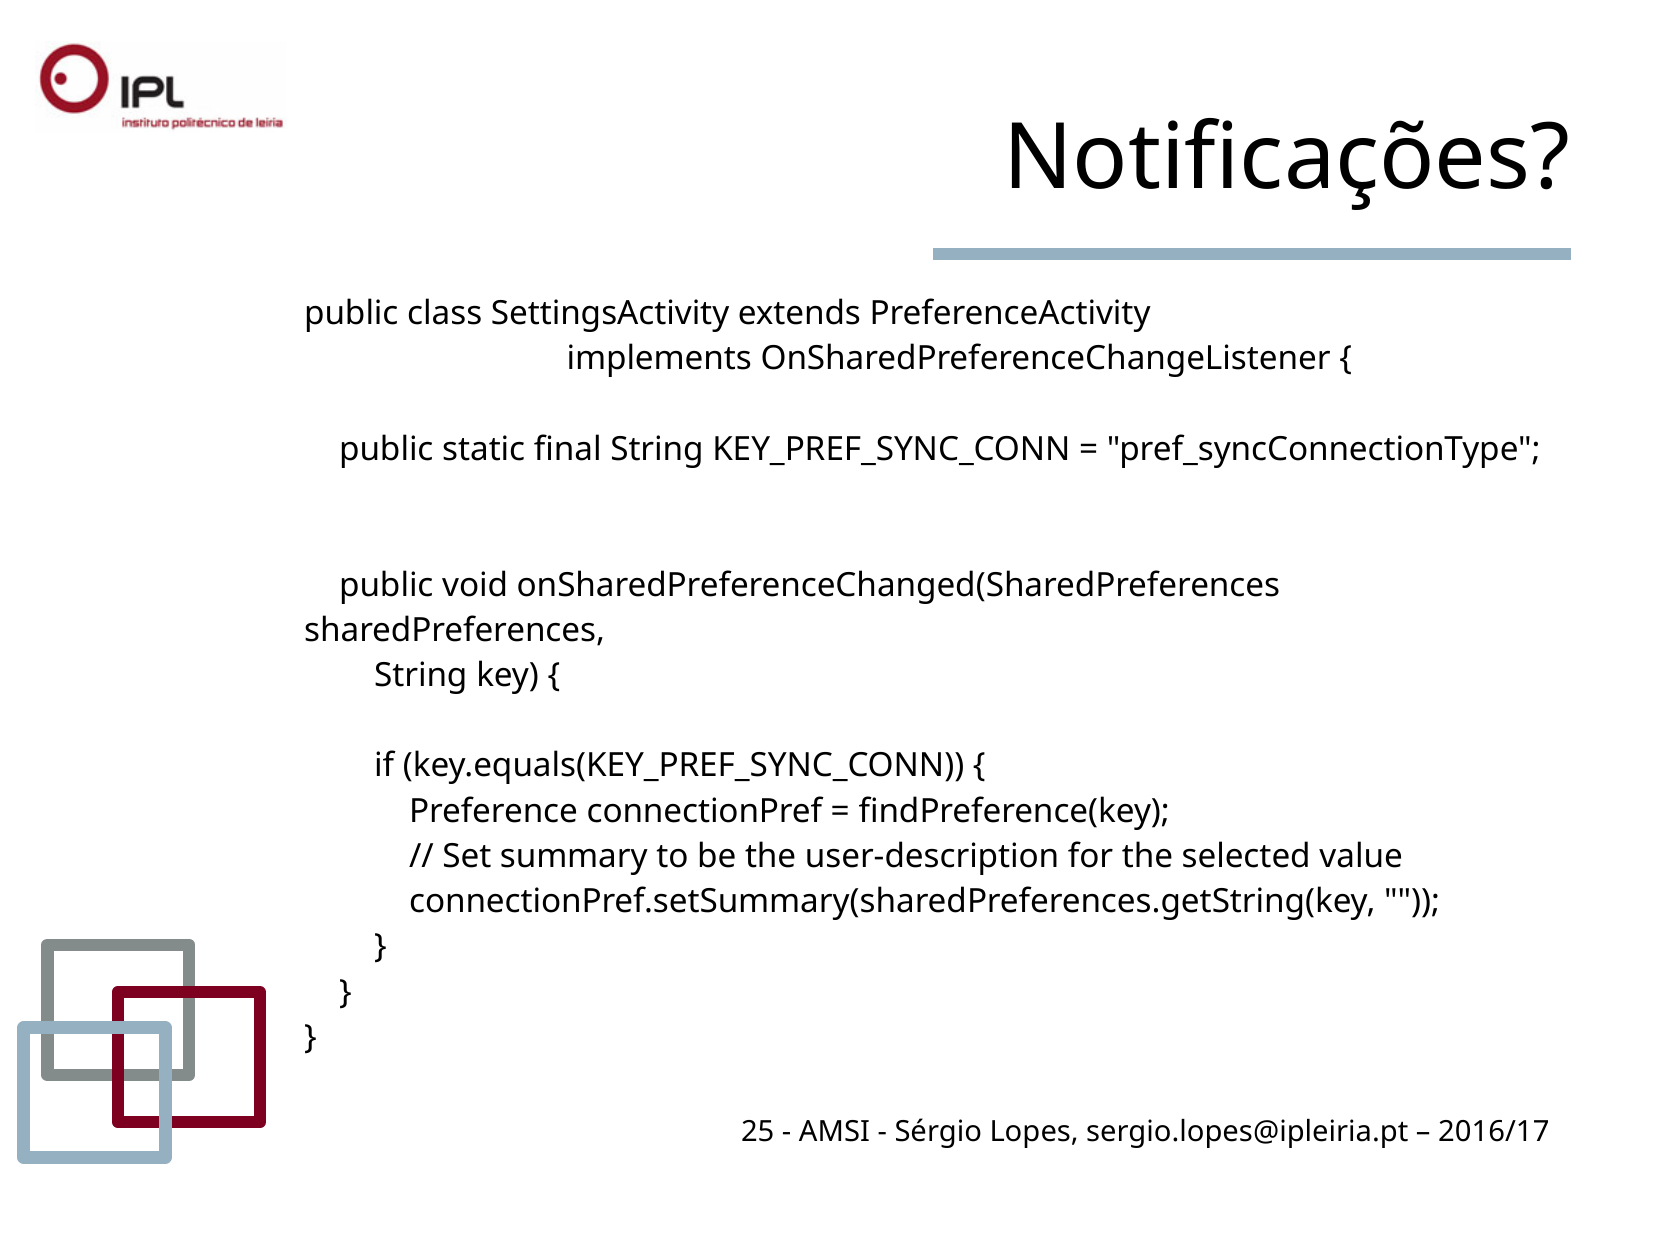

# Notificações?
public class SettingsActivity extends PreferenceActivity
 implements OnSharedPreferenceChangeListener {
 public static final String KEY_PREF_SYNC_CONN = "pref_syncConnectionType";
 public void onSharedPreferenceChanged(SharedPreferences sharedPreferences,
 String key) {
 if (key.equals(KEY_PREF_SYNC_CONN)) {
 Preference connectionPref = findPreference(key);
 // Set summary to be the user-description for the selected value
 connectionPref.setSummary(sharedPreferences.getString(key, ""));
 }
 }
}
25 - AMSI - Sérgio Lopes, sergio.lopes@ipleiria.pt – 2016/17